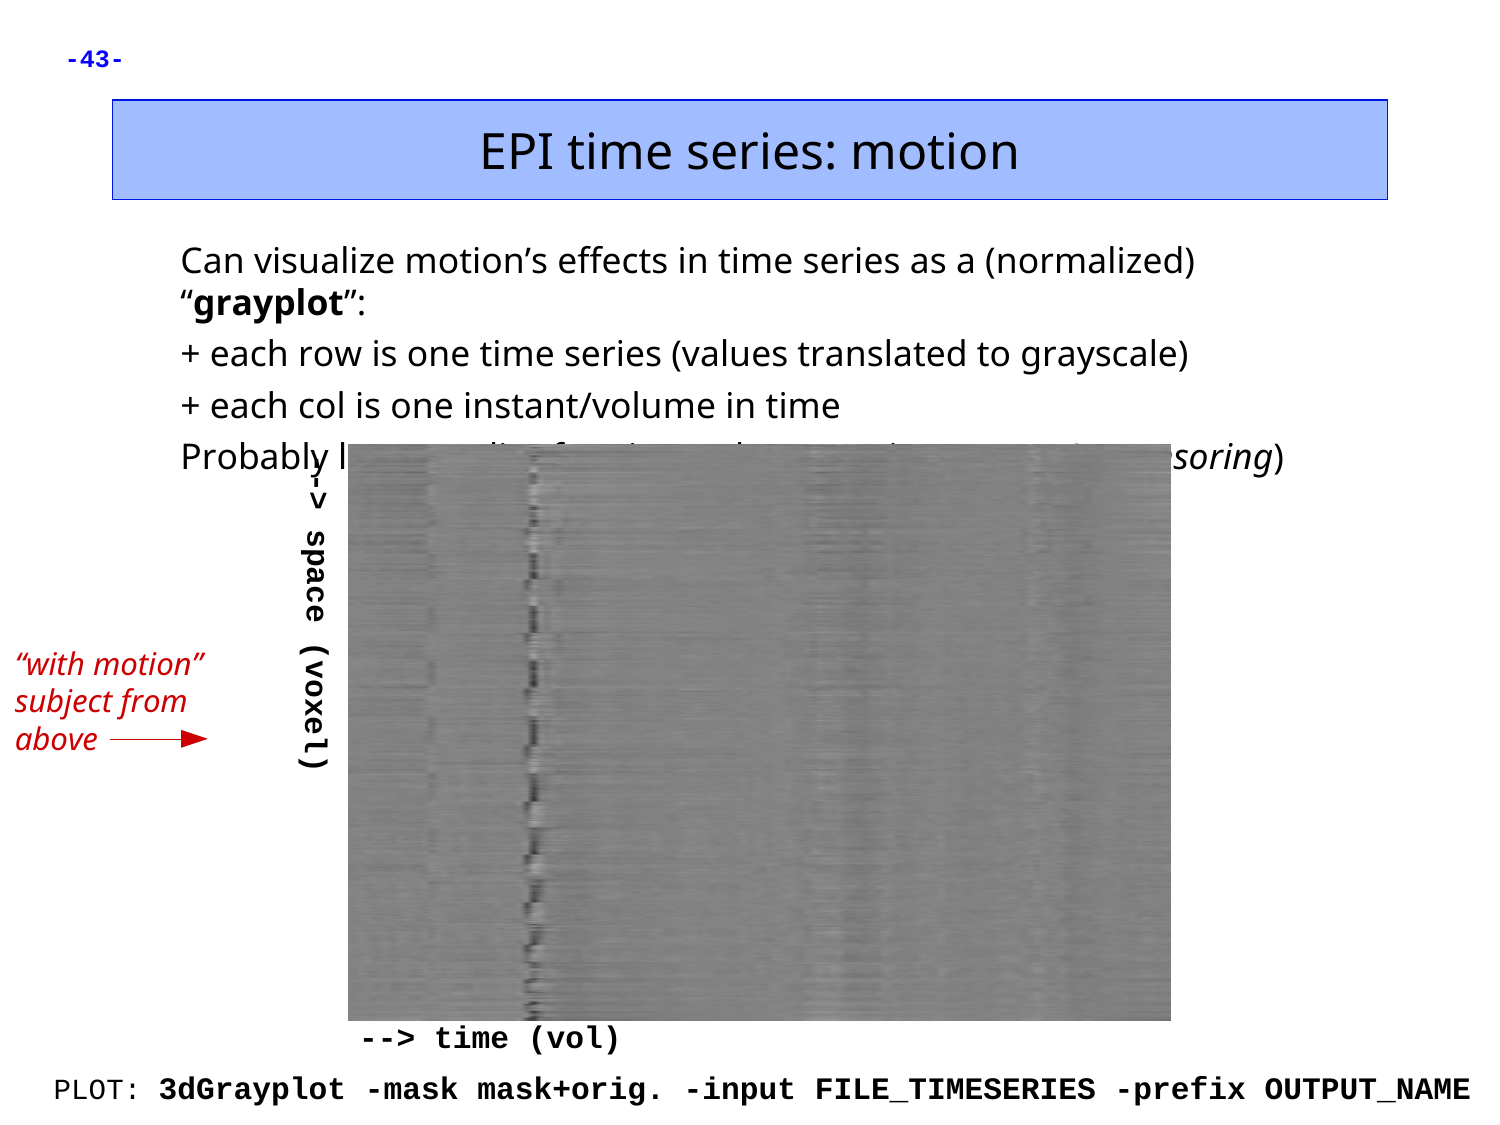

EPI time series: motion
Can visualize motion’s effects in time series as a (normalized) “grayplot”:
+ each row is one time series (values translated to grayscale)
+ each col is one instant/volume in time
Probably large outlier fractions where motion occurs (→ censoring)
--> space (voxel)
“with motion” subject from above
--> time (vol)
 PLOT: 3dGrayplot -mask mask+orig. -input FILE_TIMESERIES -prefix OUTPUT_NAME